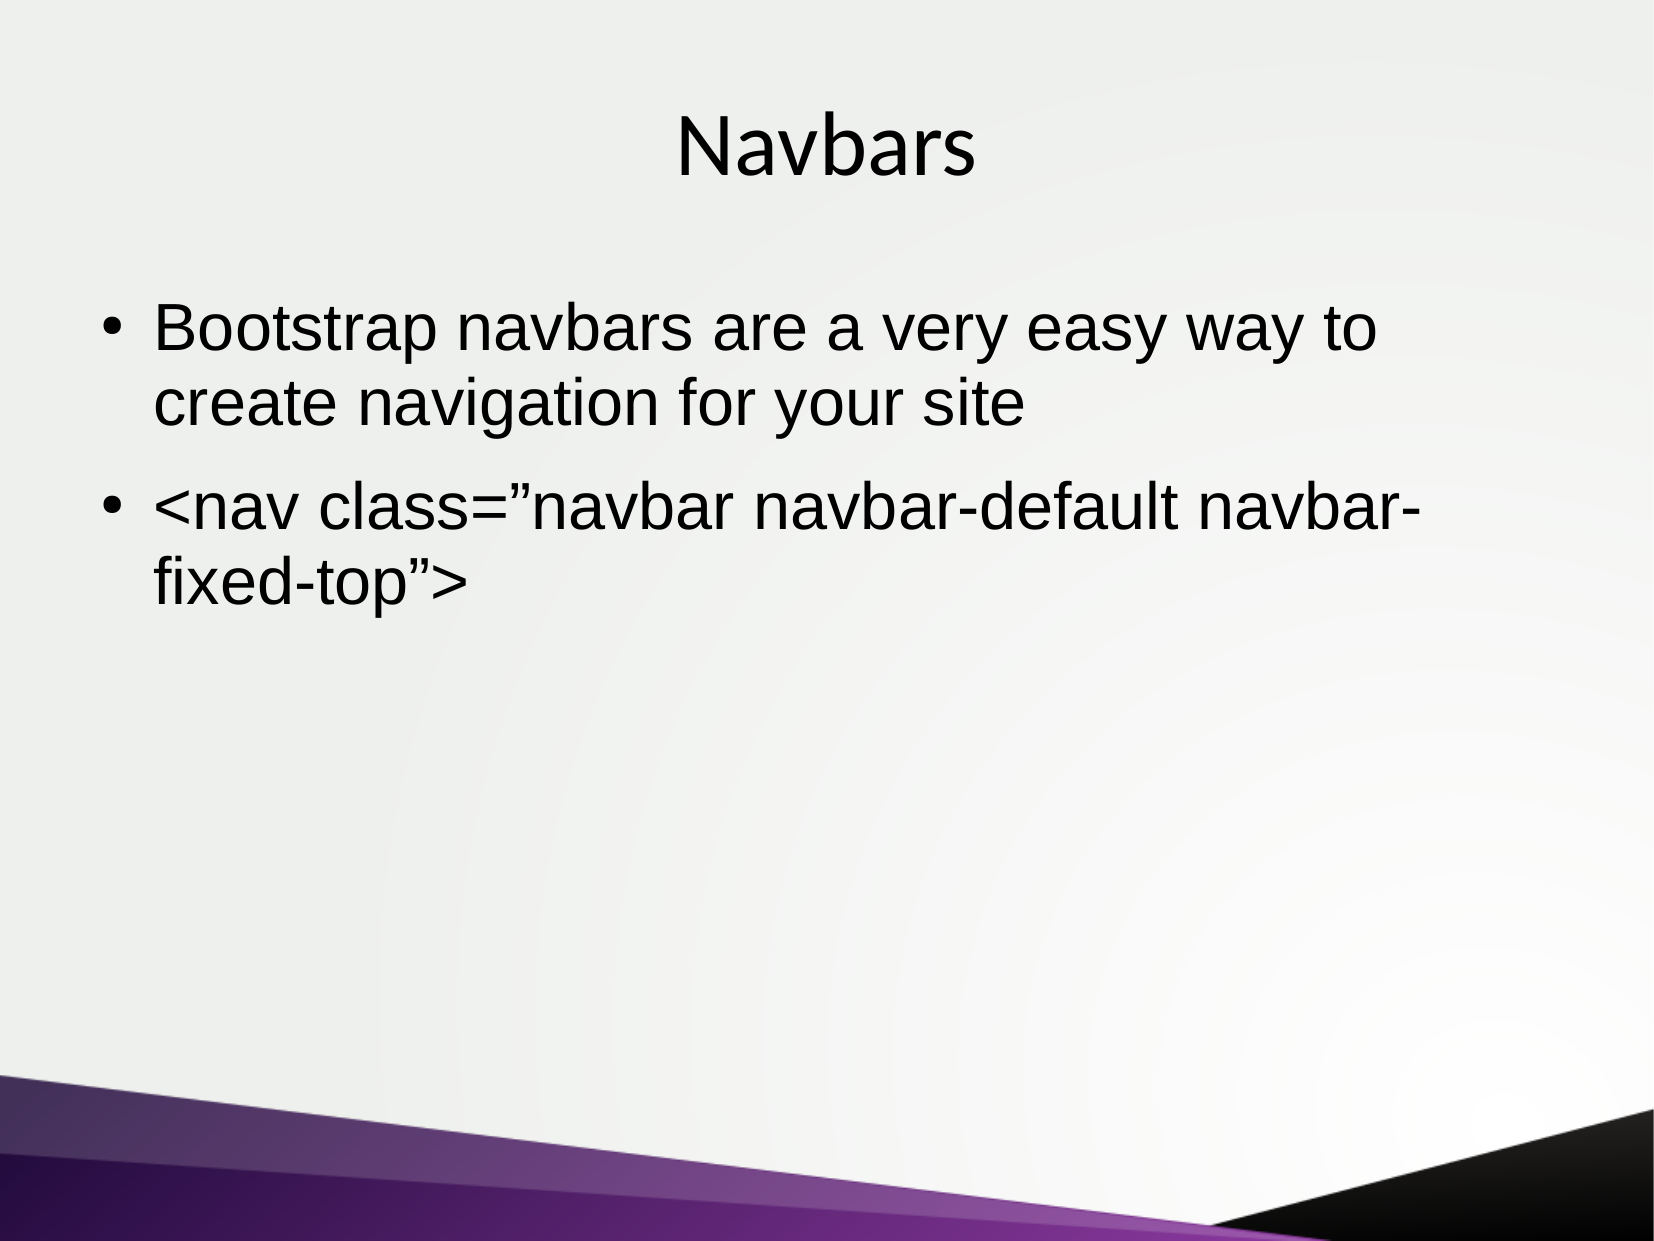

# Navbars
Bootstrap navbars are a very easy way to create navigation for your site
<nav class=”navbar navbar-default navbar-fixed-top”>